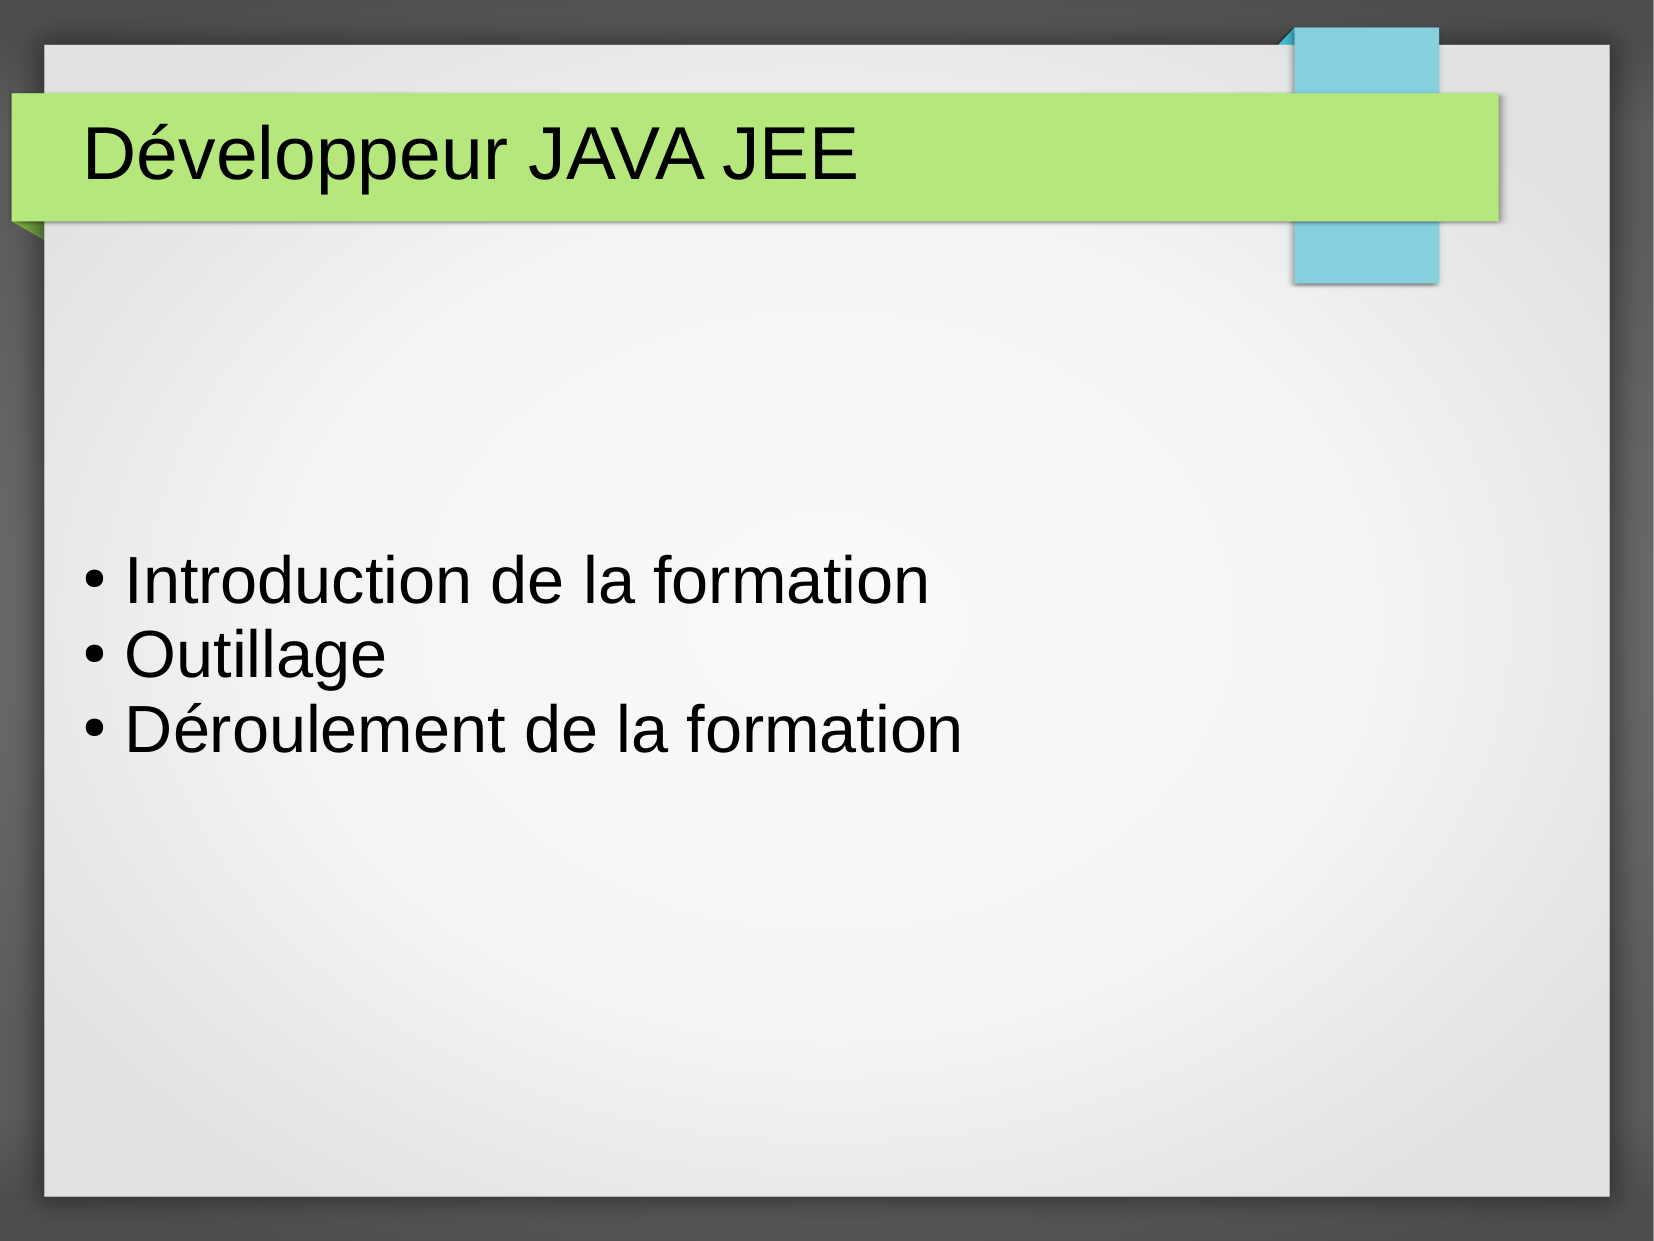

# Développeur JAVA JEE
 Introduction de la formation
 Outillage
 Déroulement de la formation